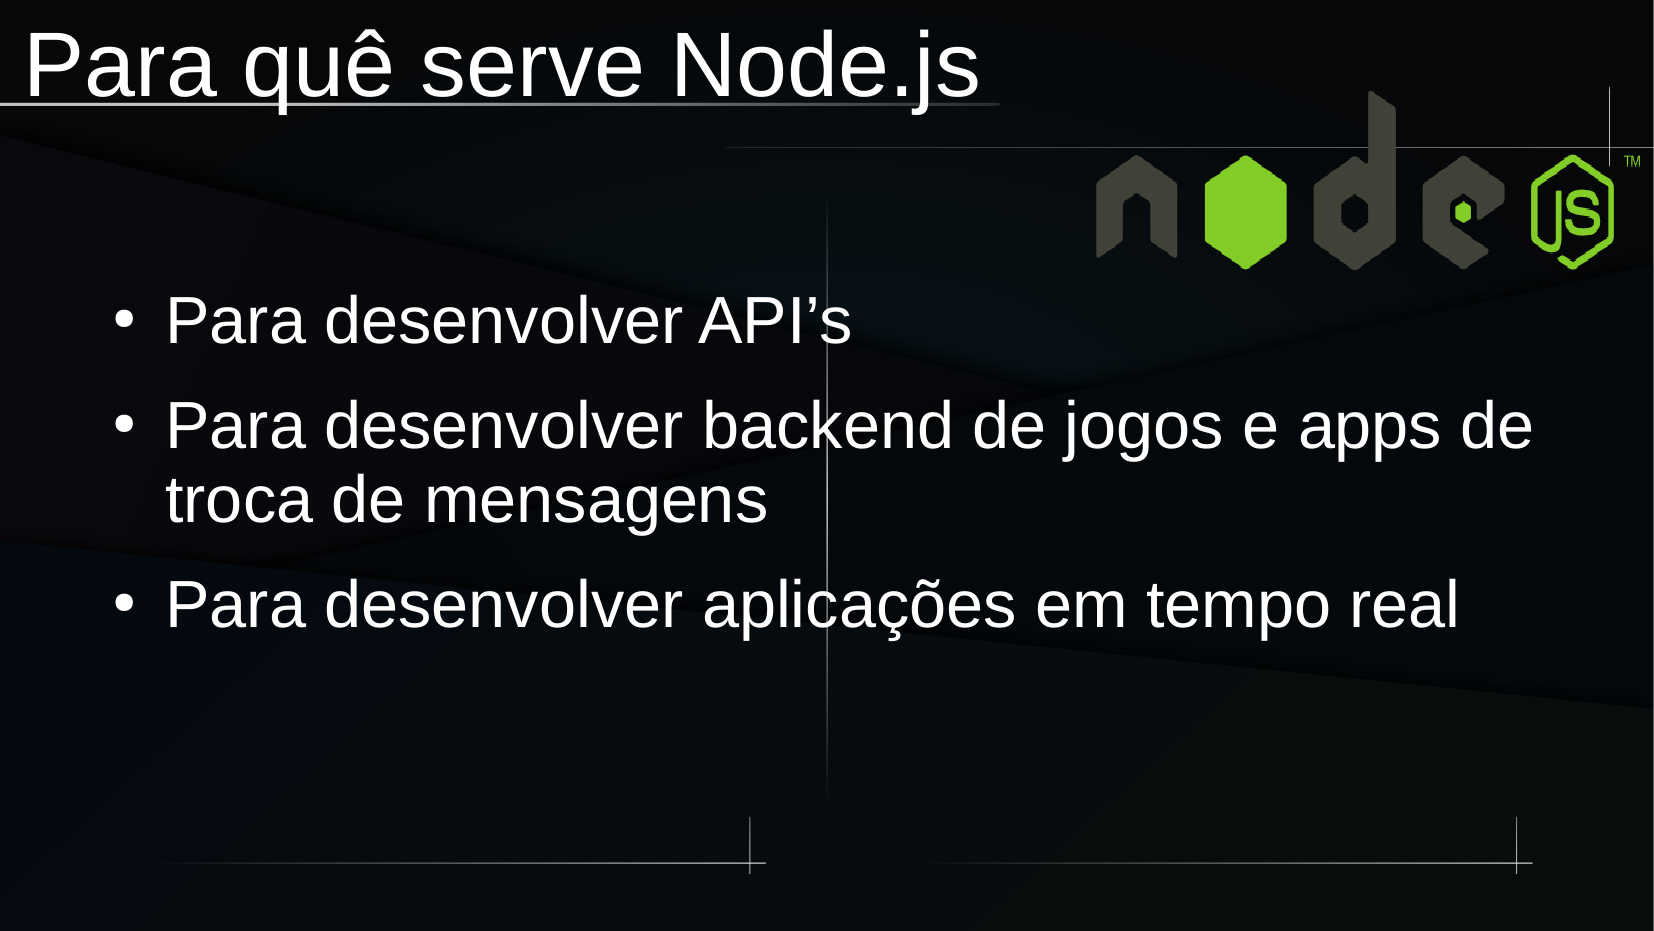

# Para quê serve Node.js
Para desenvolver API’s
Para desenvolver backend de jogos e apps de troca de mensagens
Para desenvolver aplicações em tempo real